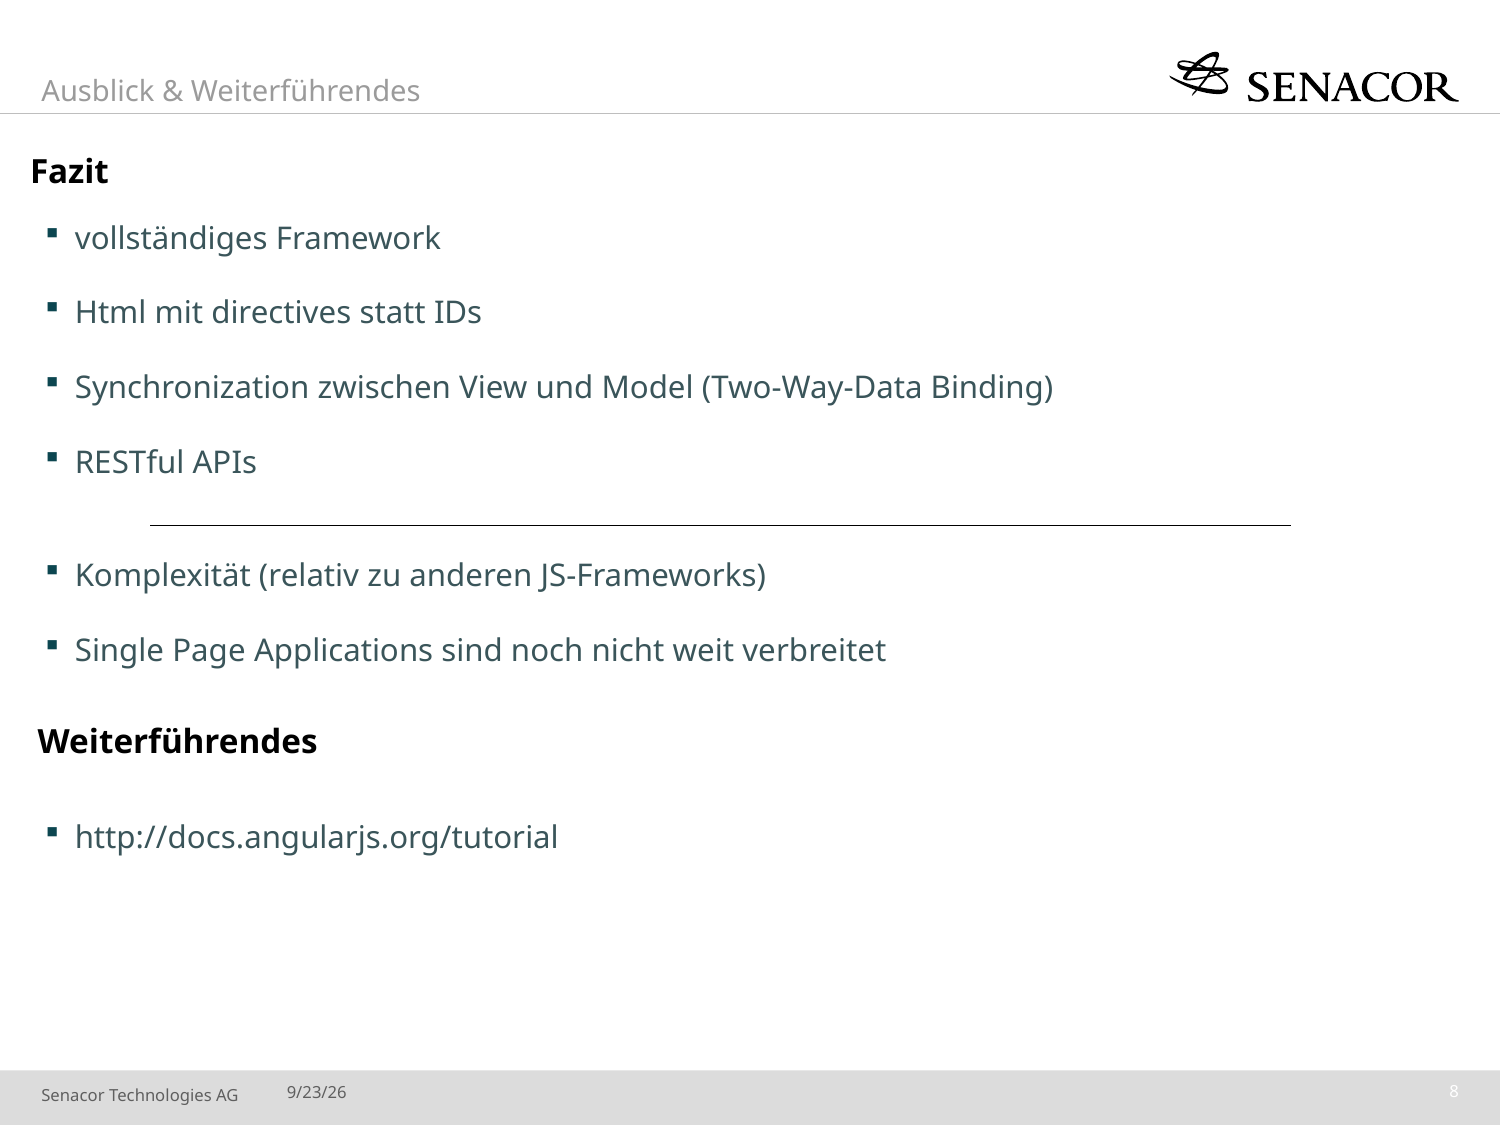

Ausblick & Weiterführendes
Fazit
vollständiges Framework
Html mit directives statt IDs
Synchronization zwischen View und Model (Two-Way-Data Binding)
RESTful APIs
Komplexität (relativ zu anderen JS-Frameworks)
Single Page Applications sind noch nicht weit verbreitet
# Weiterführendes
http://docs.angularjs.org/tutorial